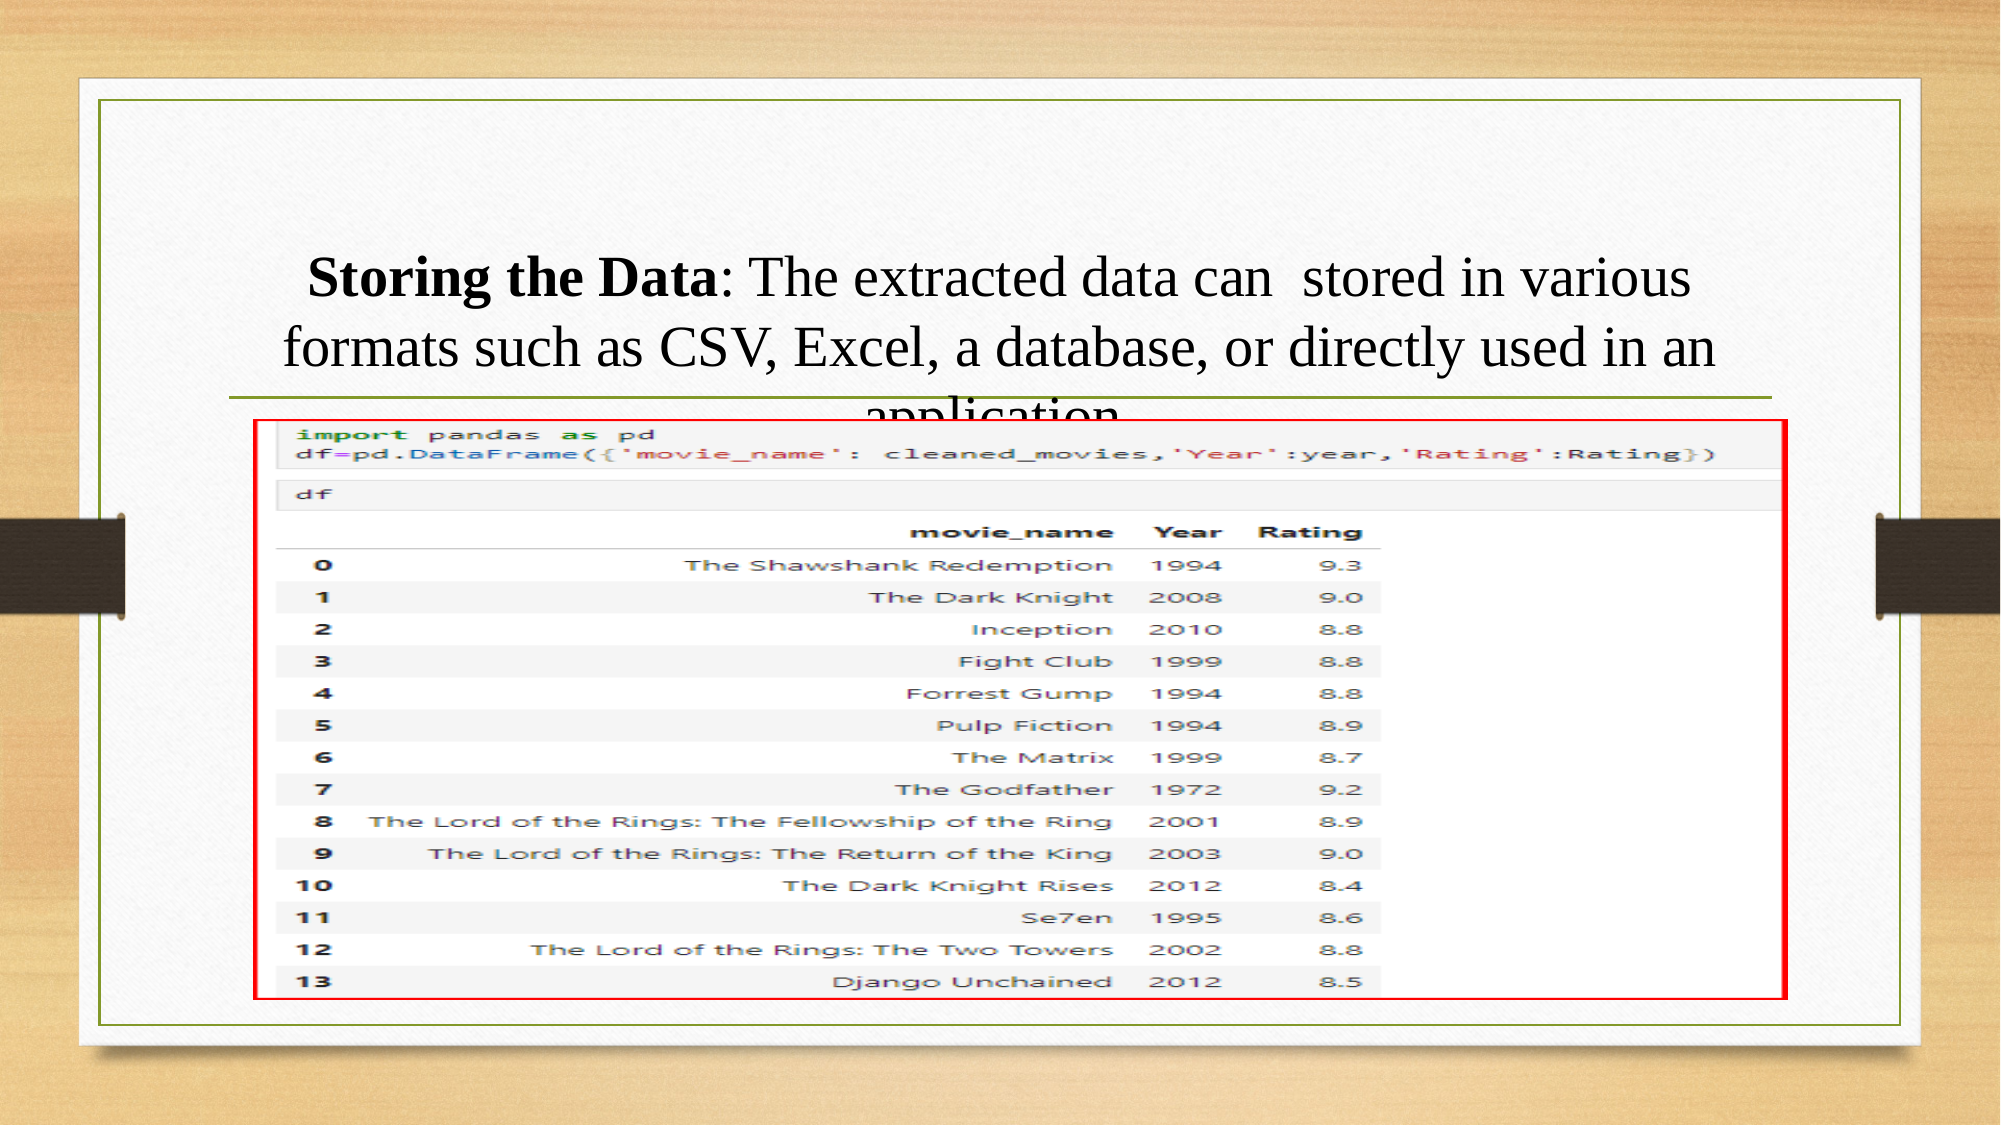

# Storing the Data: The extracted data can stored in various formats such as CSV, Excel, a database, or directly used in an application.